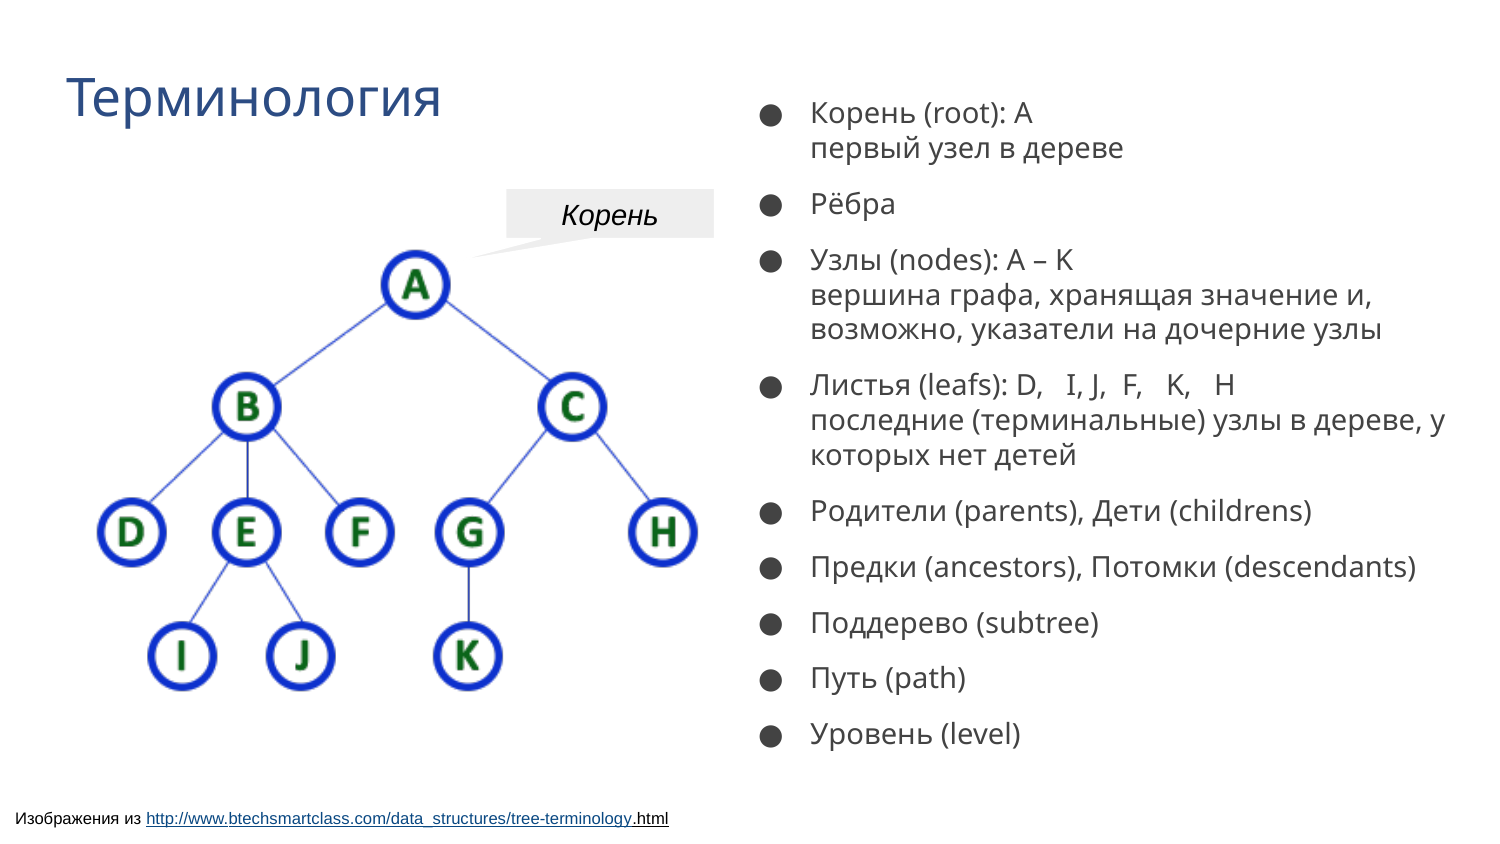

# Терминология
Корень (root): A
первый узел в дереве
Рёбра
Узлы (nodes): A – K
вершина графа, хранящая значение и, возможно, указатели на дочерние узлы
Листья (leafs): D, I, J, F, K, H
последние (терминальные) узлы в дереве, у которых нет детей
Родители (parents), Дети (childrens)
Предки (ancestors), Потомки (descendants)
Поддерево (subtree)
Путь (path)
Уровень (level)
Корень
Изображения из http://www.btechsmartclass.com/data_structures/tree-terminology.html